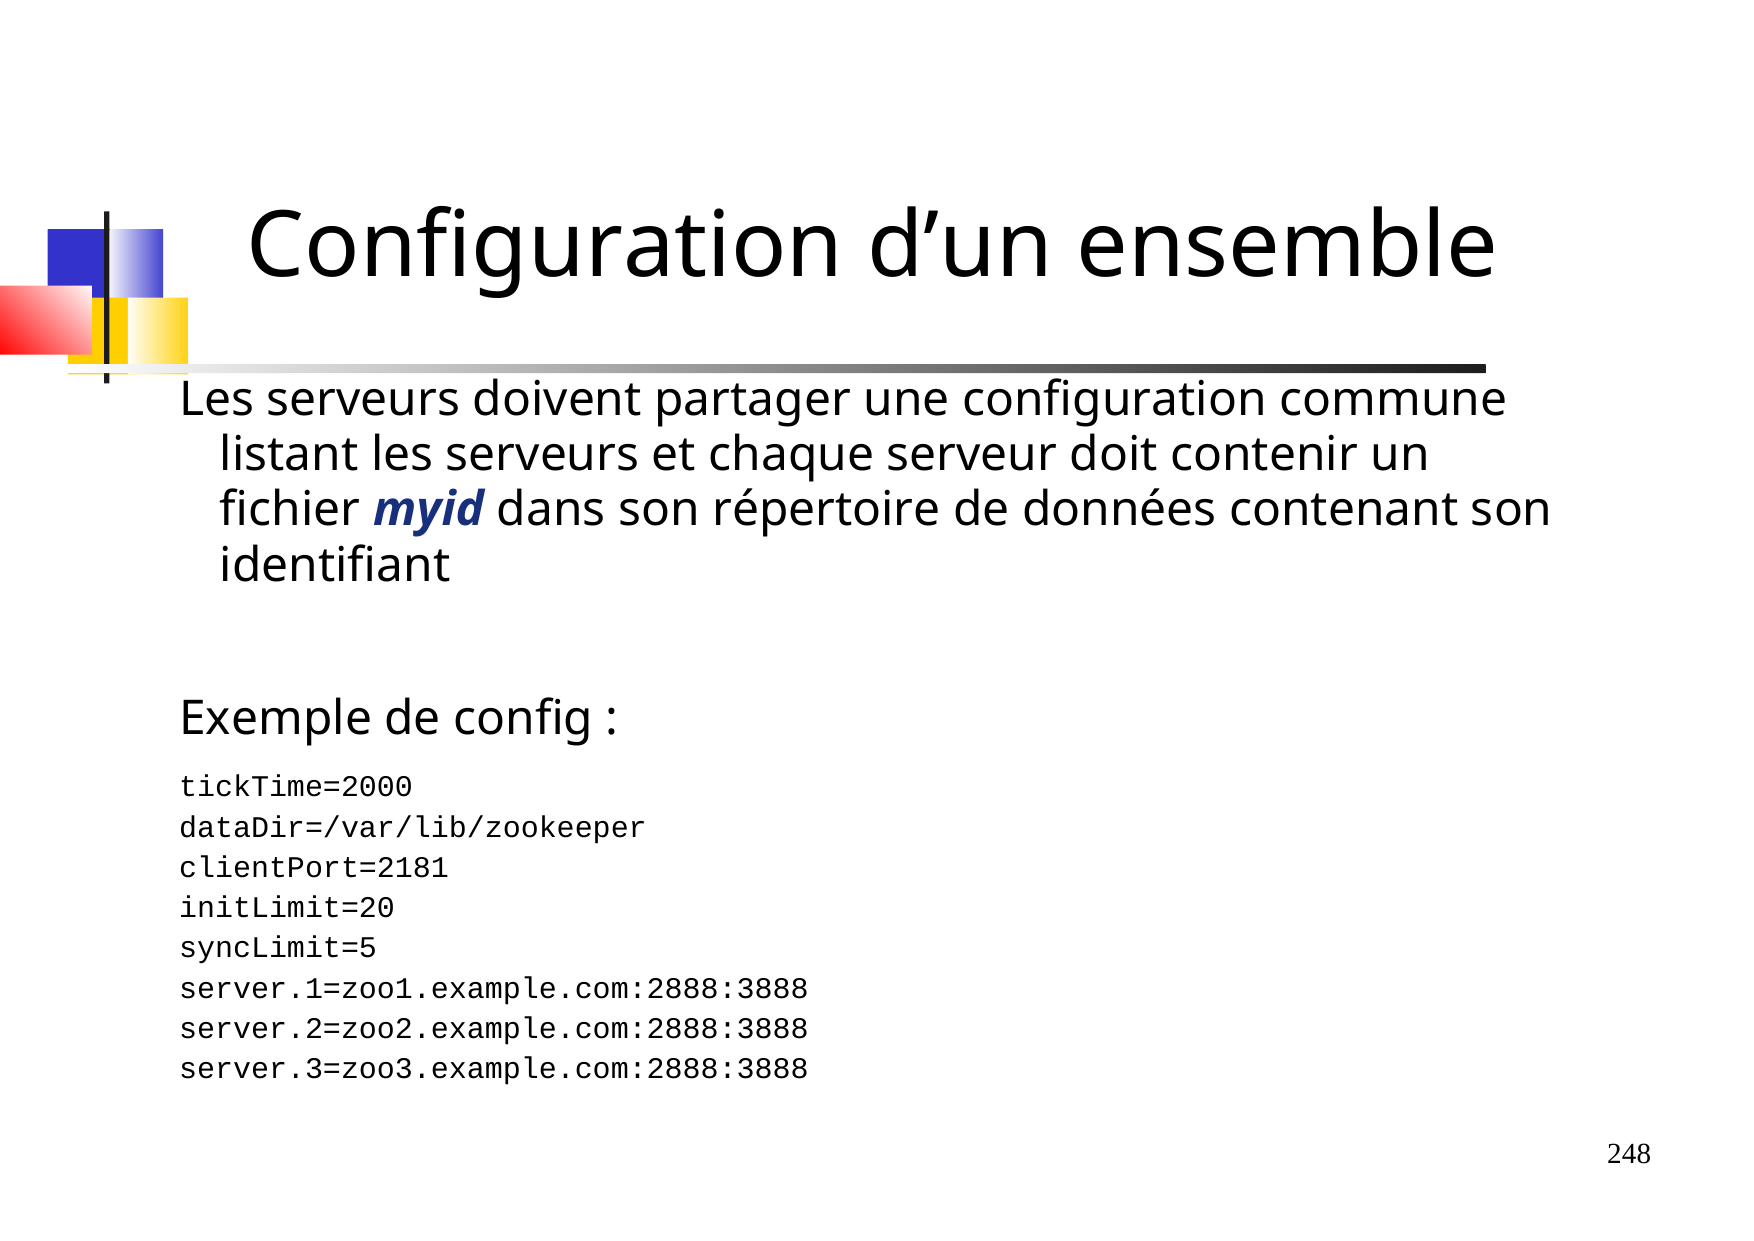

# Configuration d’un ensemble
Les serveurs doivent partager une configuration commune listant les serveurs et chaque serveur doit contenir un fichier myid dans son répertoire de données contenant son identifiant
Exemple de config :
tickTime=2000
dataDir=/var/lib/zookeeper
clientPort=2181
initLimit=20
syncLimit=5
server.1=zoo1.example.com:2888:3888
server.2=zoo2.example.com:2888:3888
server.3=zoo3.example.com:2888:3888